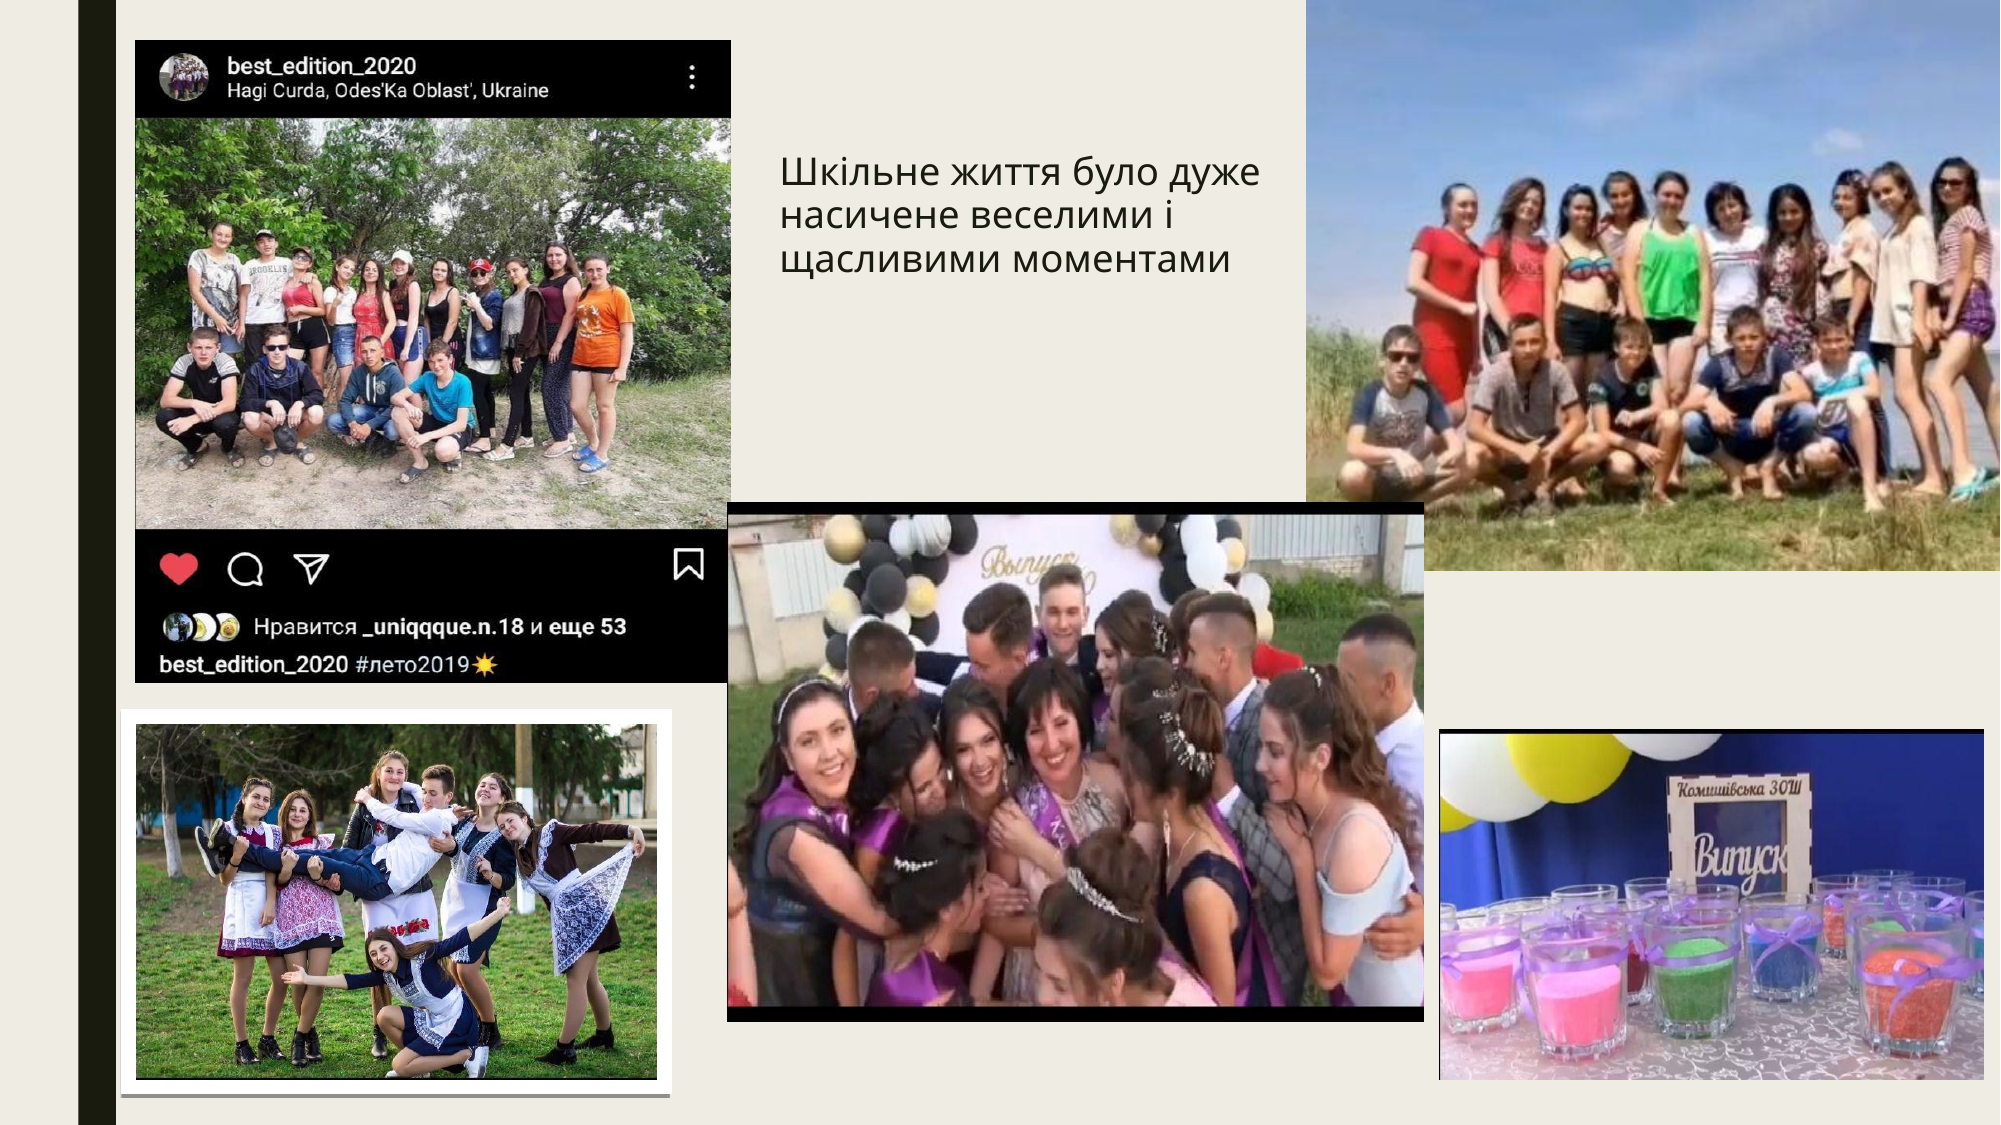

# Шкільне життя було дуже насичене веселими і щасливими моментами